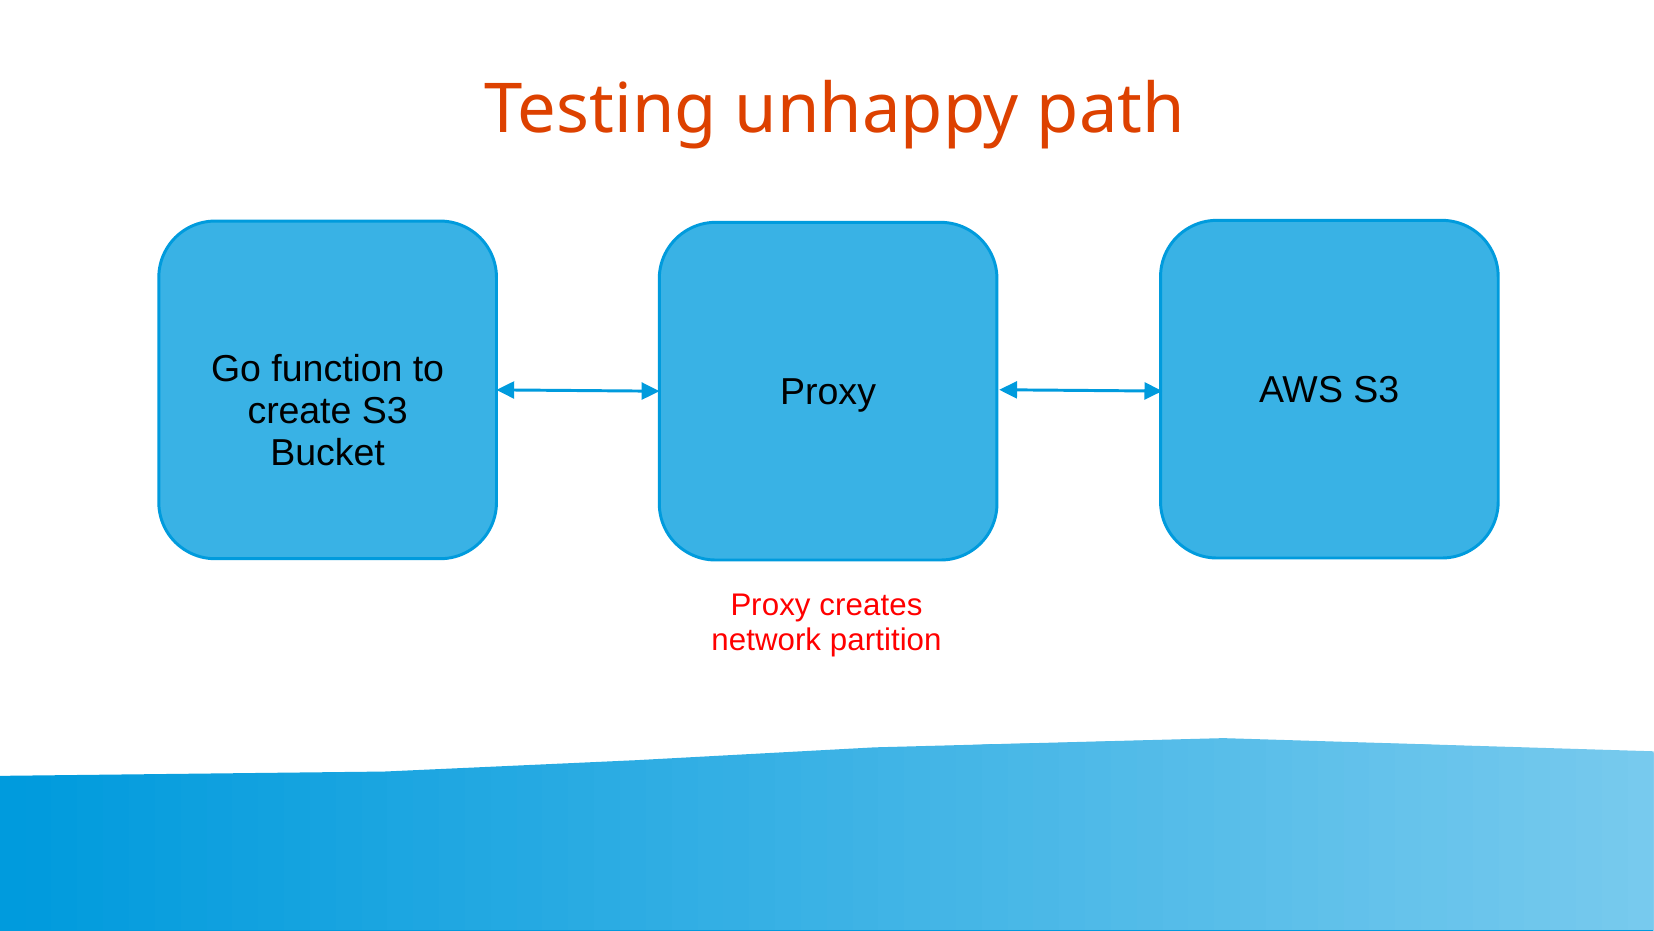

# Testing unhappy path
AWS S3
Go function to create S3 Bucket
Proxy
Proxy creates network partition